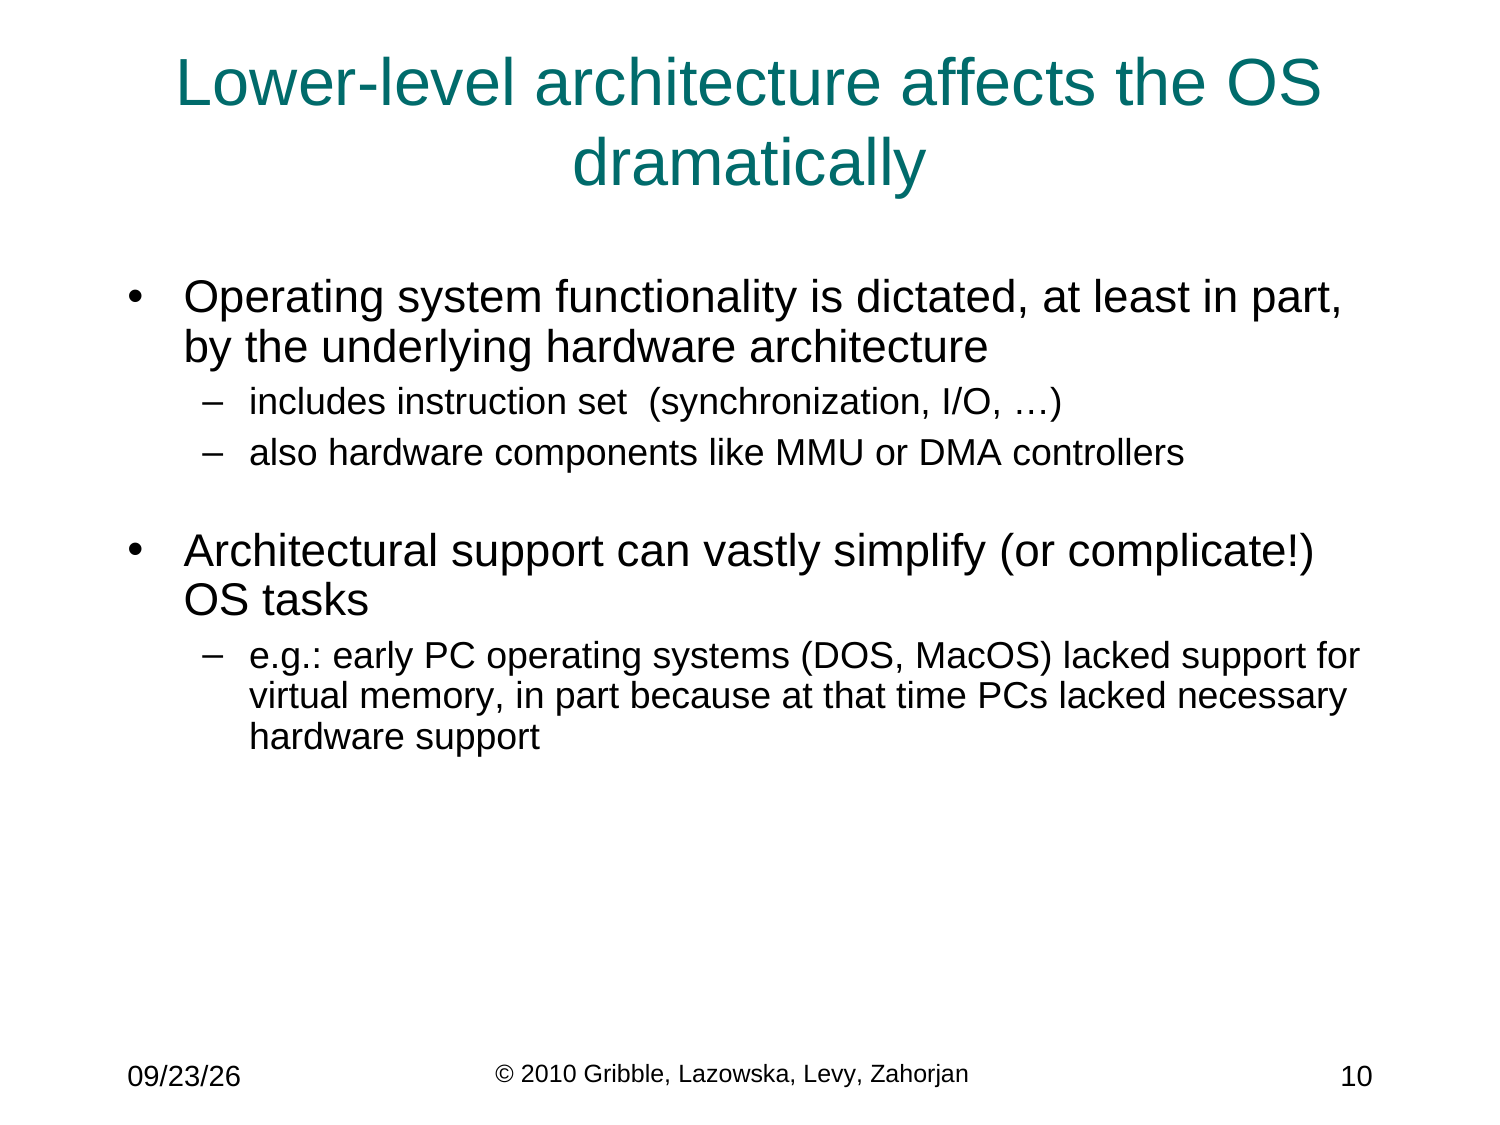

# Lower-level architecture affects the OS dramatically
Operating system functionality is dictated, at least in part, by the underlying hardware architecture
includes instruction set (synchronization, I/O, …)
also hardware components like MMU or DMA controllers
Architectural support can vastly simplify (or complicate!) OS tasks
e.g.: early PC operating systems (DOS, MacOS) lacked support for virtual memory, in part because at that time PCs lacked necessary hardware support
10